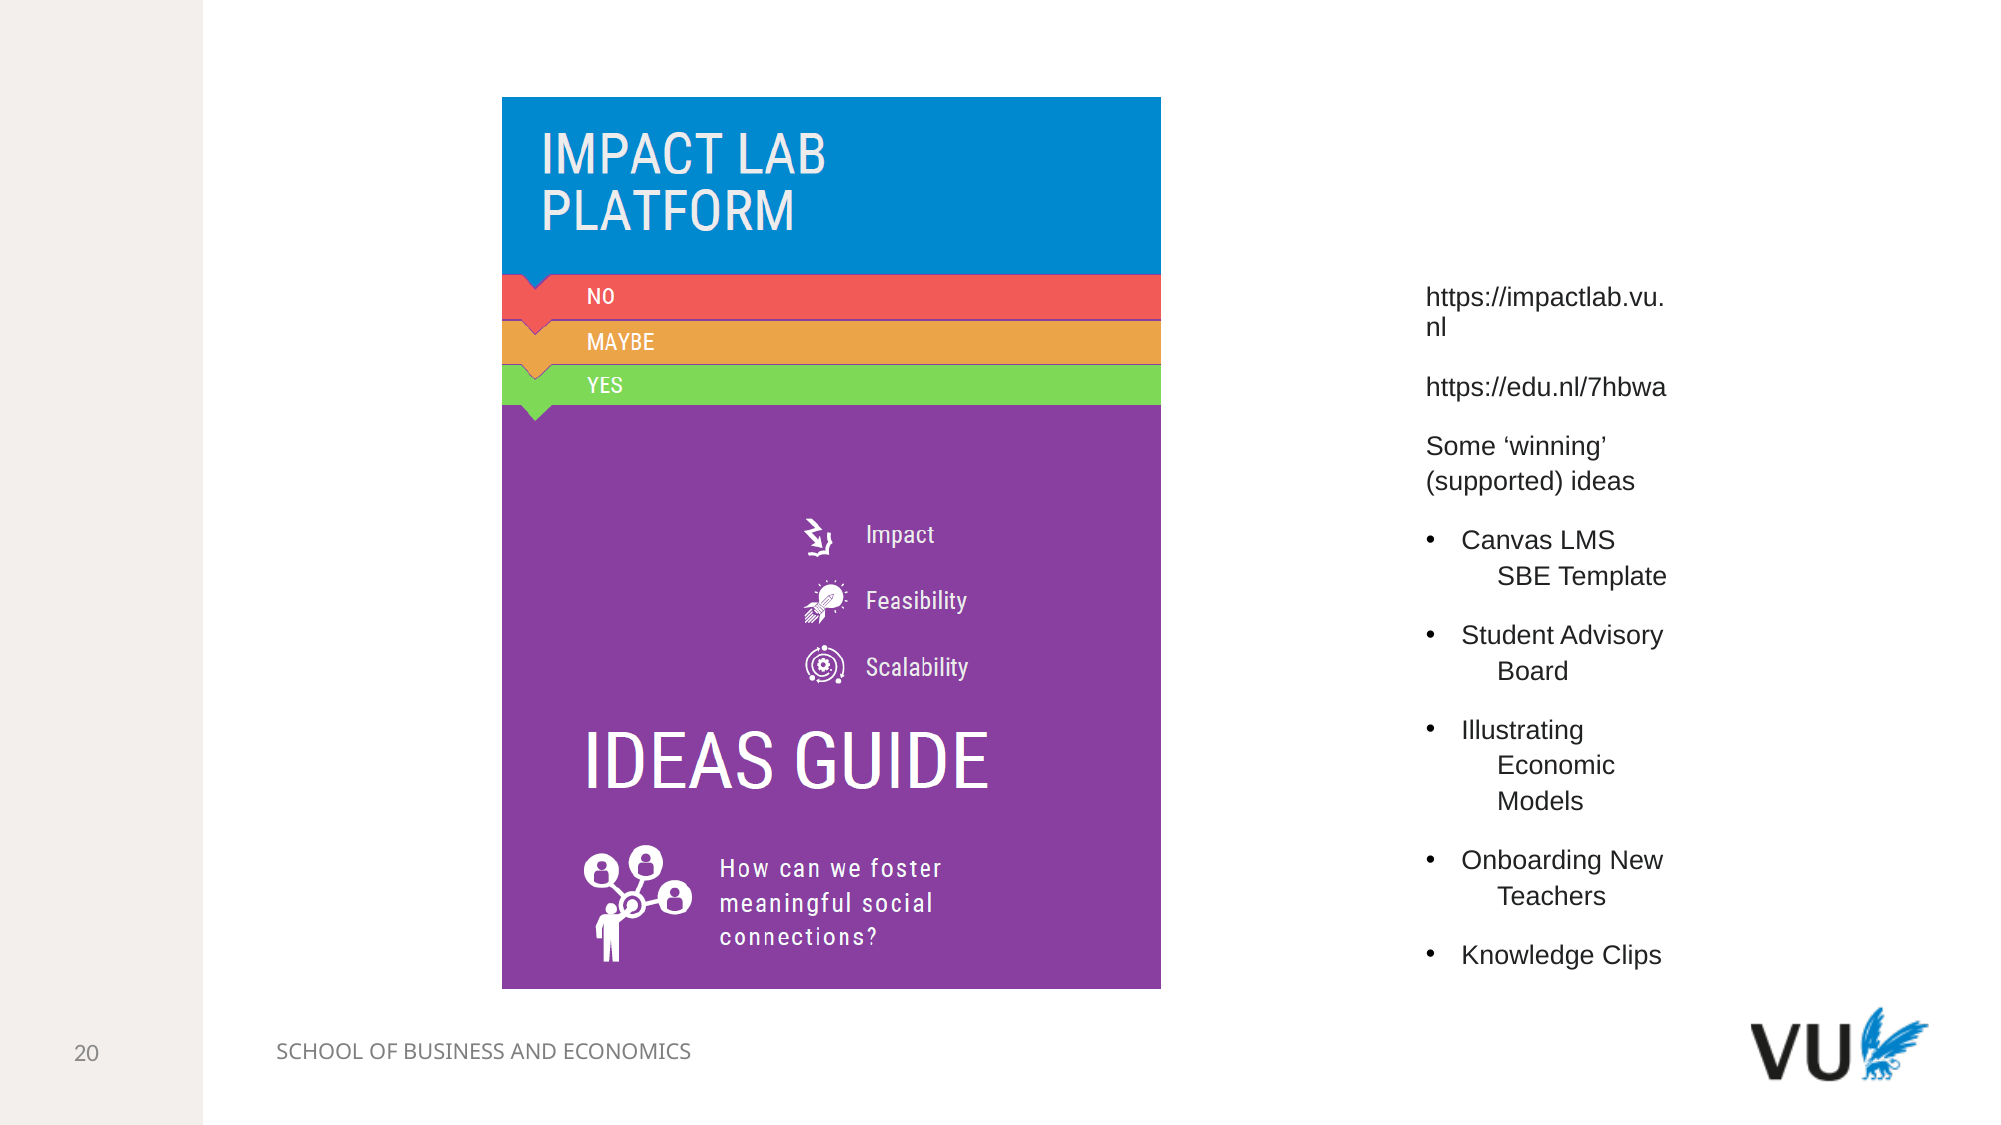

# https://impactlab.vu.nl
https://edu.nl/7hbwa
Some ‘winning’ (supported) ideas
Canvas LMS SBE Template
Student Advisory Board
Illustrating Economic Models
Onboarding New Teachers
Knowledge Clips
SCHOOL OF BUSINESS AND ECONOMICS